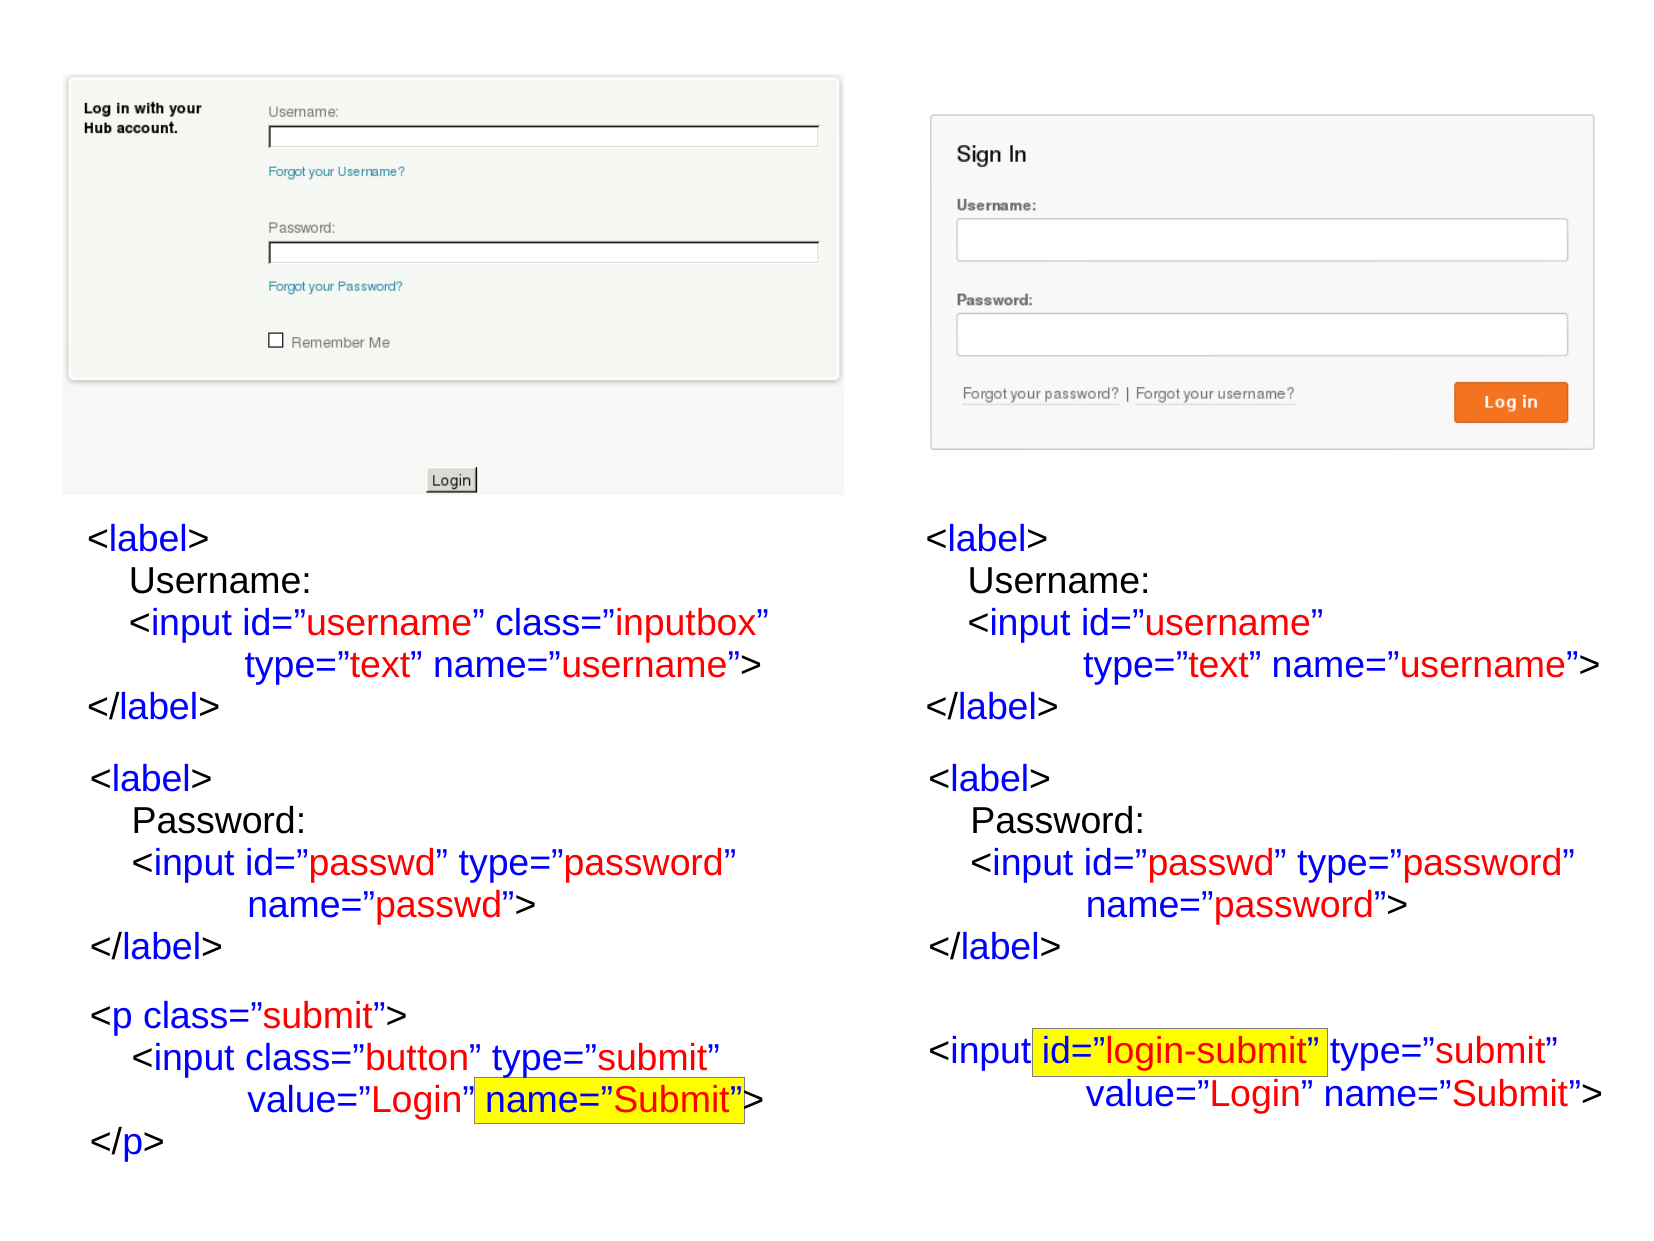

<label>
 Username:
 <input id=”username” class=”inputbox”
 type=”text” name=”username”>
</label>
<label>
 Username:
 <input id=”username”
 type=”text” name=”username”>
</label>
<label>
 Password:
 <input id=”passwd” type=”password”
 name=”passwd”>
</label>
<label>
 Password:
 <input id=”passwd” type=”password”
 name=”password”>
</label>
<p class=”submit”>
 <input class=”button” type=”submit”
 value=”Login” name=”Submit”>
</p>
<input id=”login-submit” type=”submit”
 value=”Login” name=”Submit”>